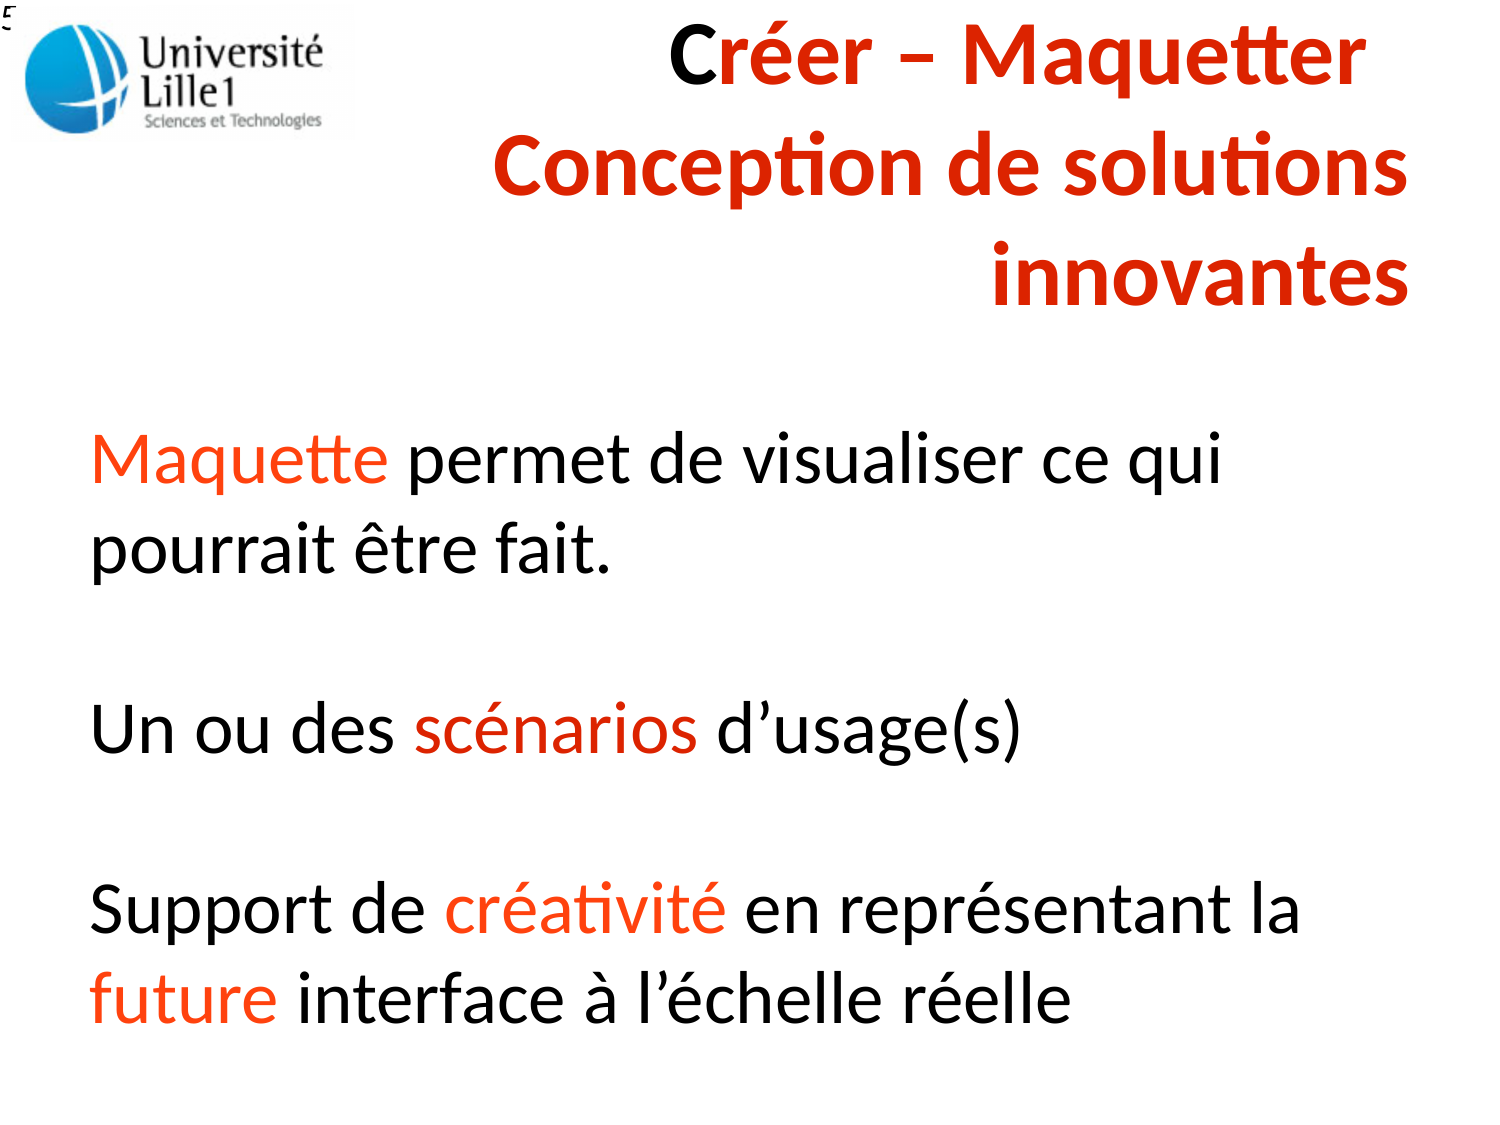

Créer – Maquetter
Conception de solutions innovantes
Maquette permet de visualiser ce qui pourrait être fait.
Un ou des scénarios d’usage(s)
Support de créativité en représentant la future interface à l’échelle réelle